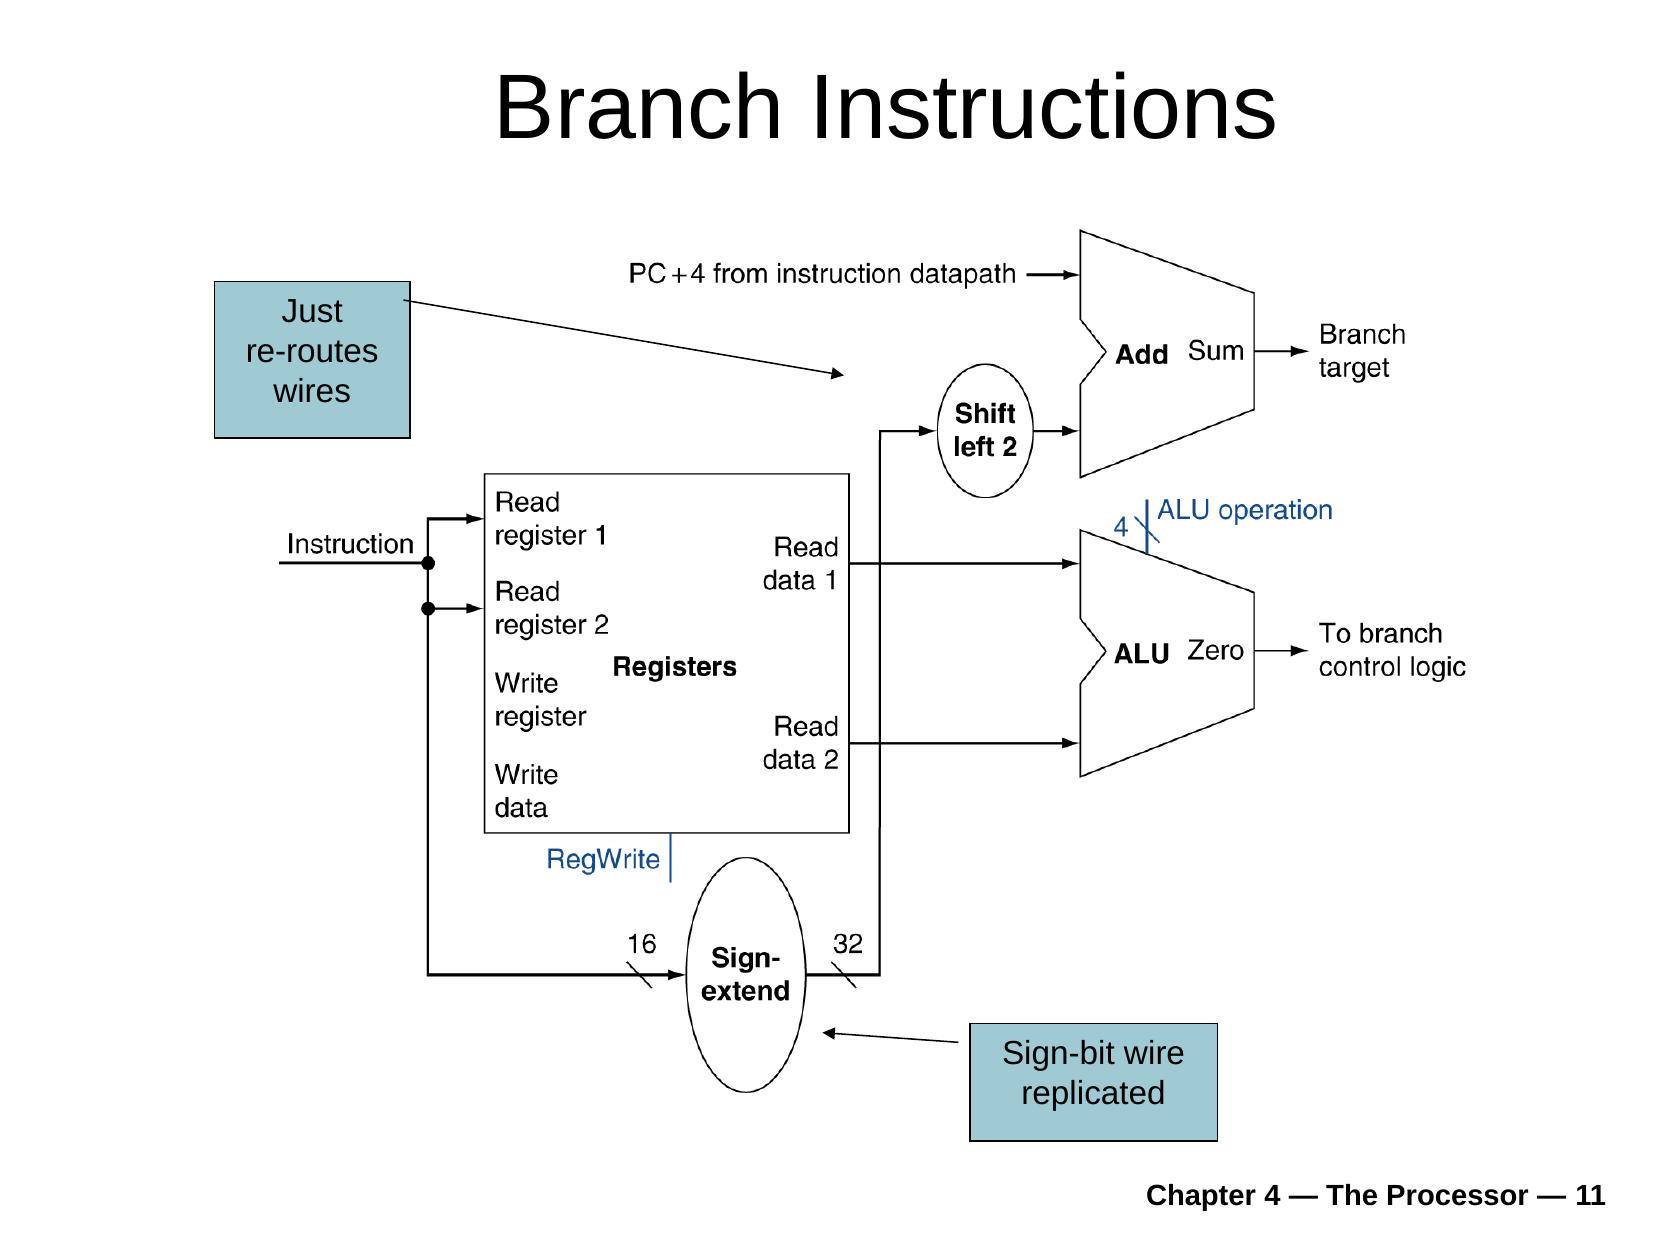

# Branch Instructions
Just
re-routes wires
Sign-bit wire replicated
Chapter 4 — The Processor —